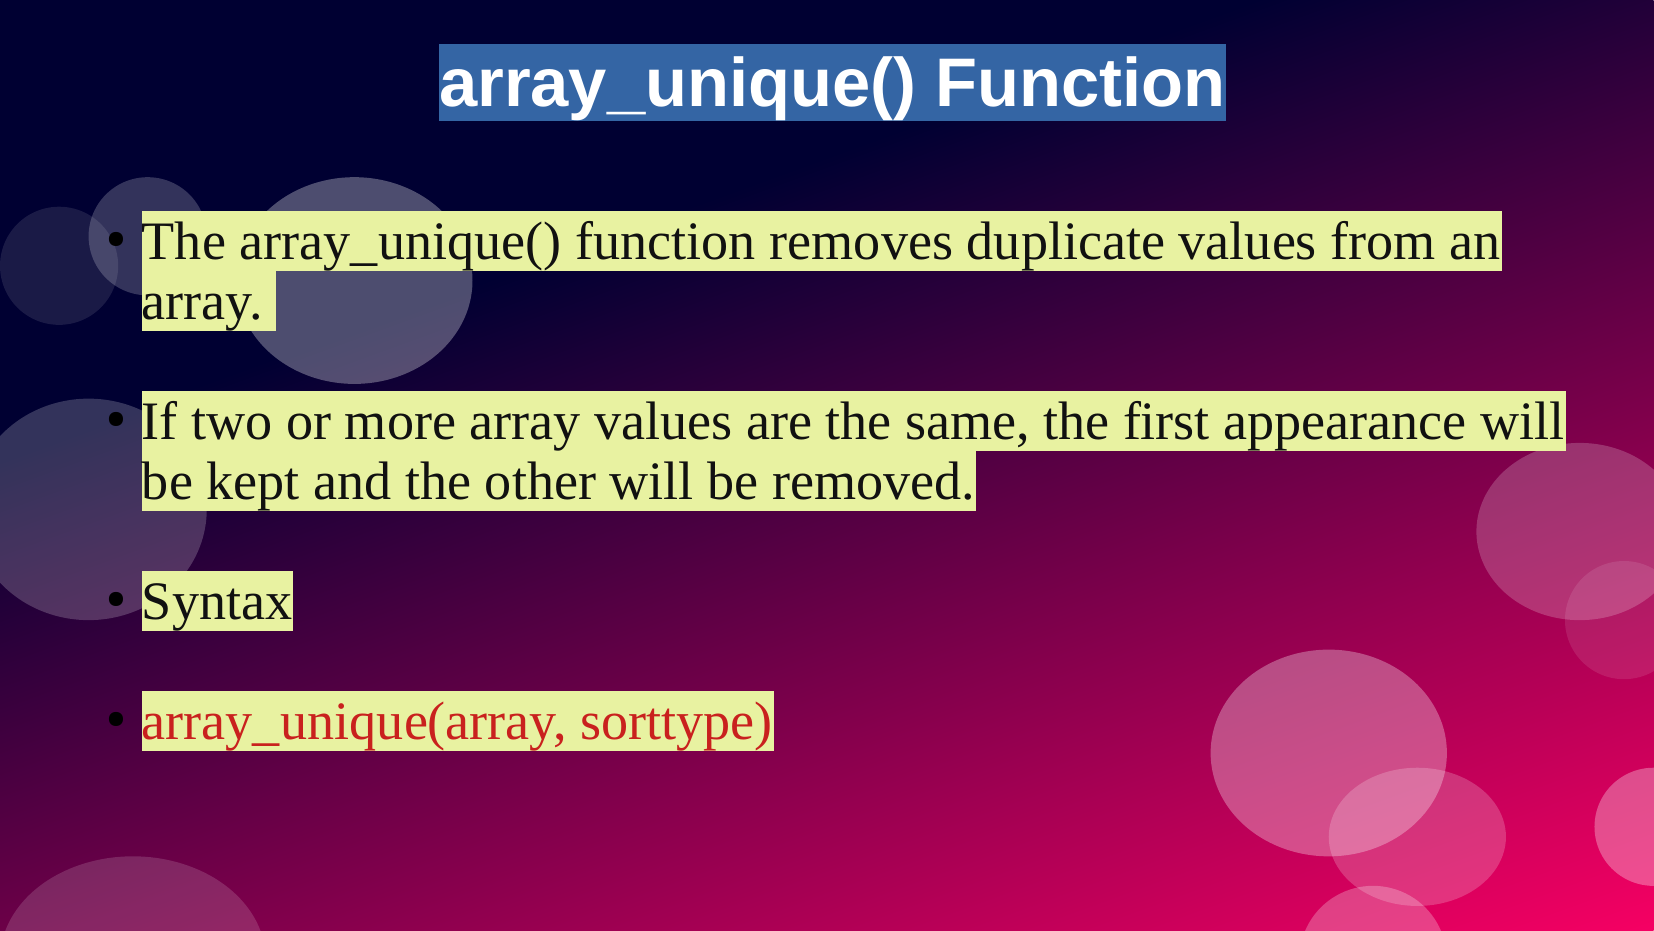

# array_unique() Function
The array_unique() function removes duplicate values from an array.
If two or more array values are the same, the first appearance will be kept and the other will be removed.
Syntax
array_unique(array, sorttype)